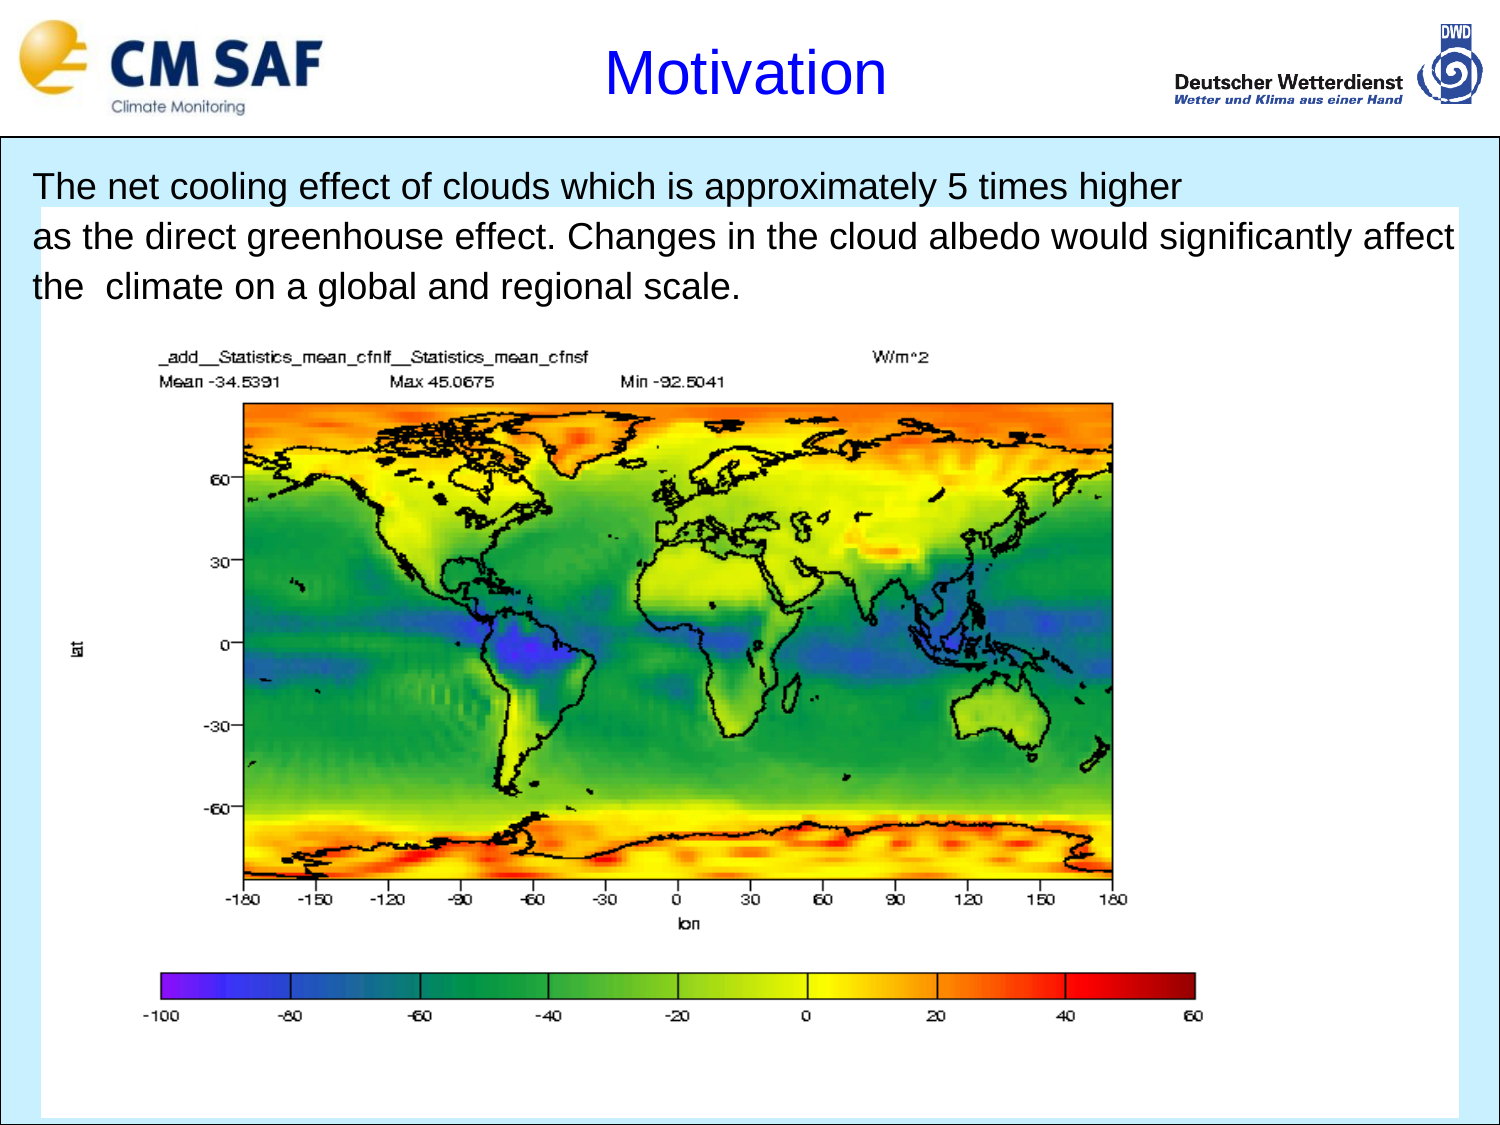

Motivation
The net cooling effect of clouds which is approximately 5 times higher
as the direct greenhouse effect. Changes in the cloud albedo would significantly affect
the climate on a global and regional scale.